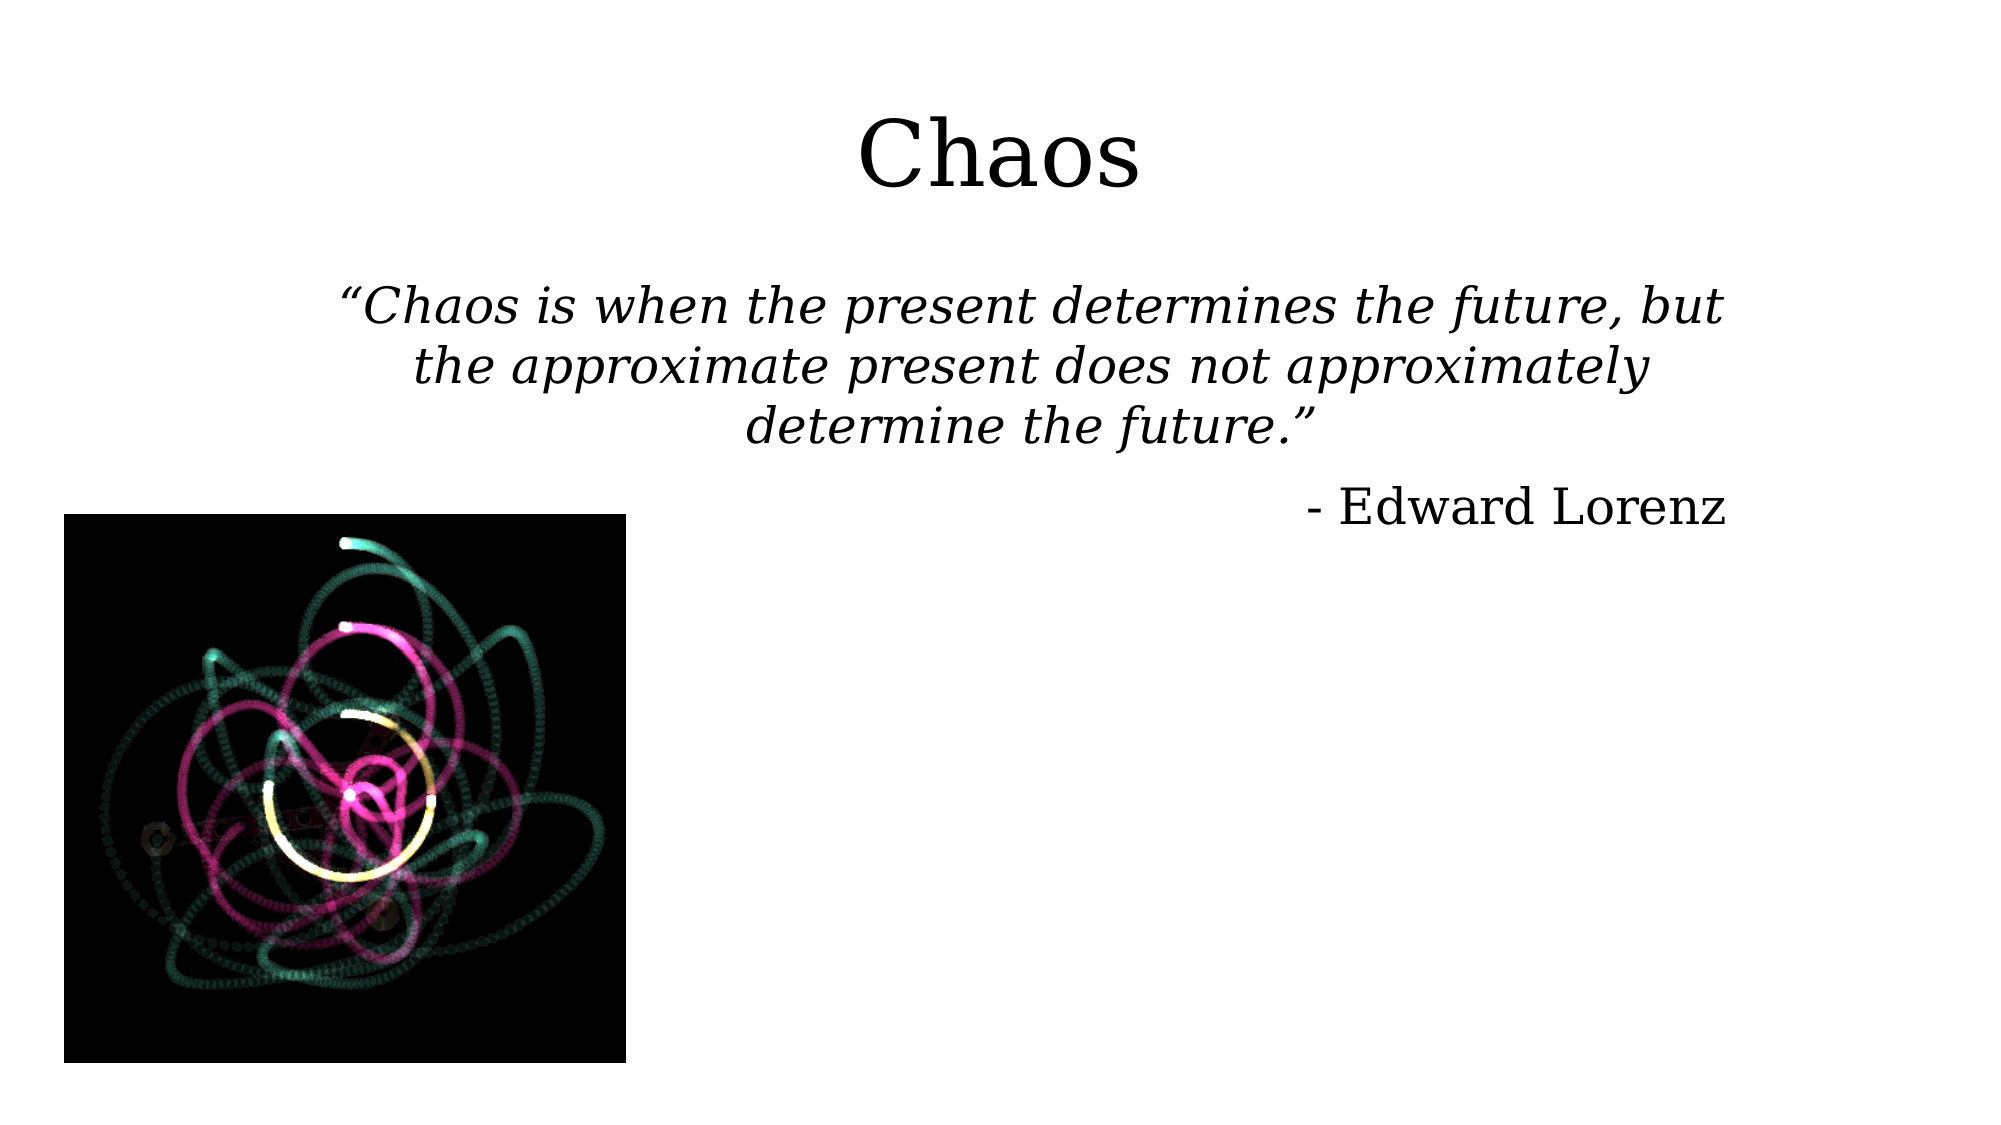

# Chaos
“Chaos is when the present determines the future, but the approximate present does not approximately determine the future.”
 - Edward Lorenz